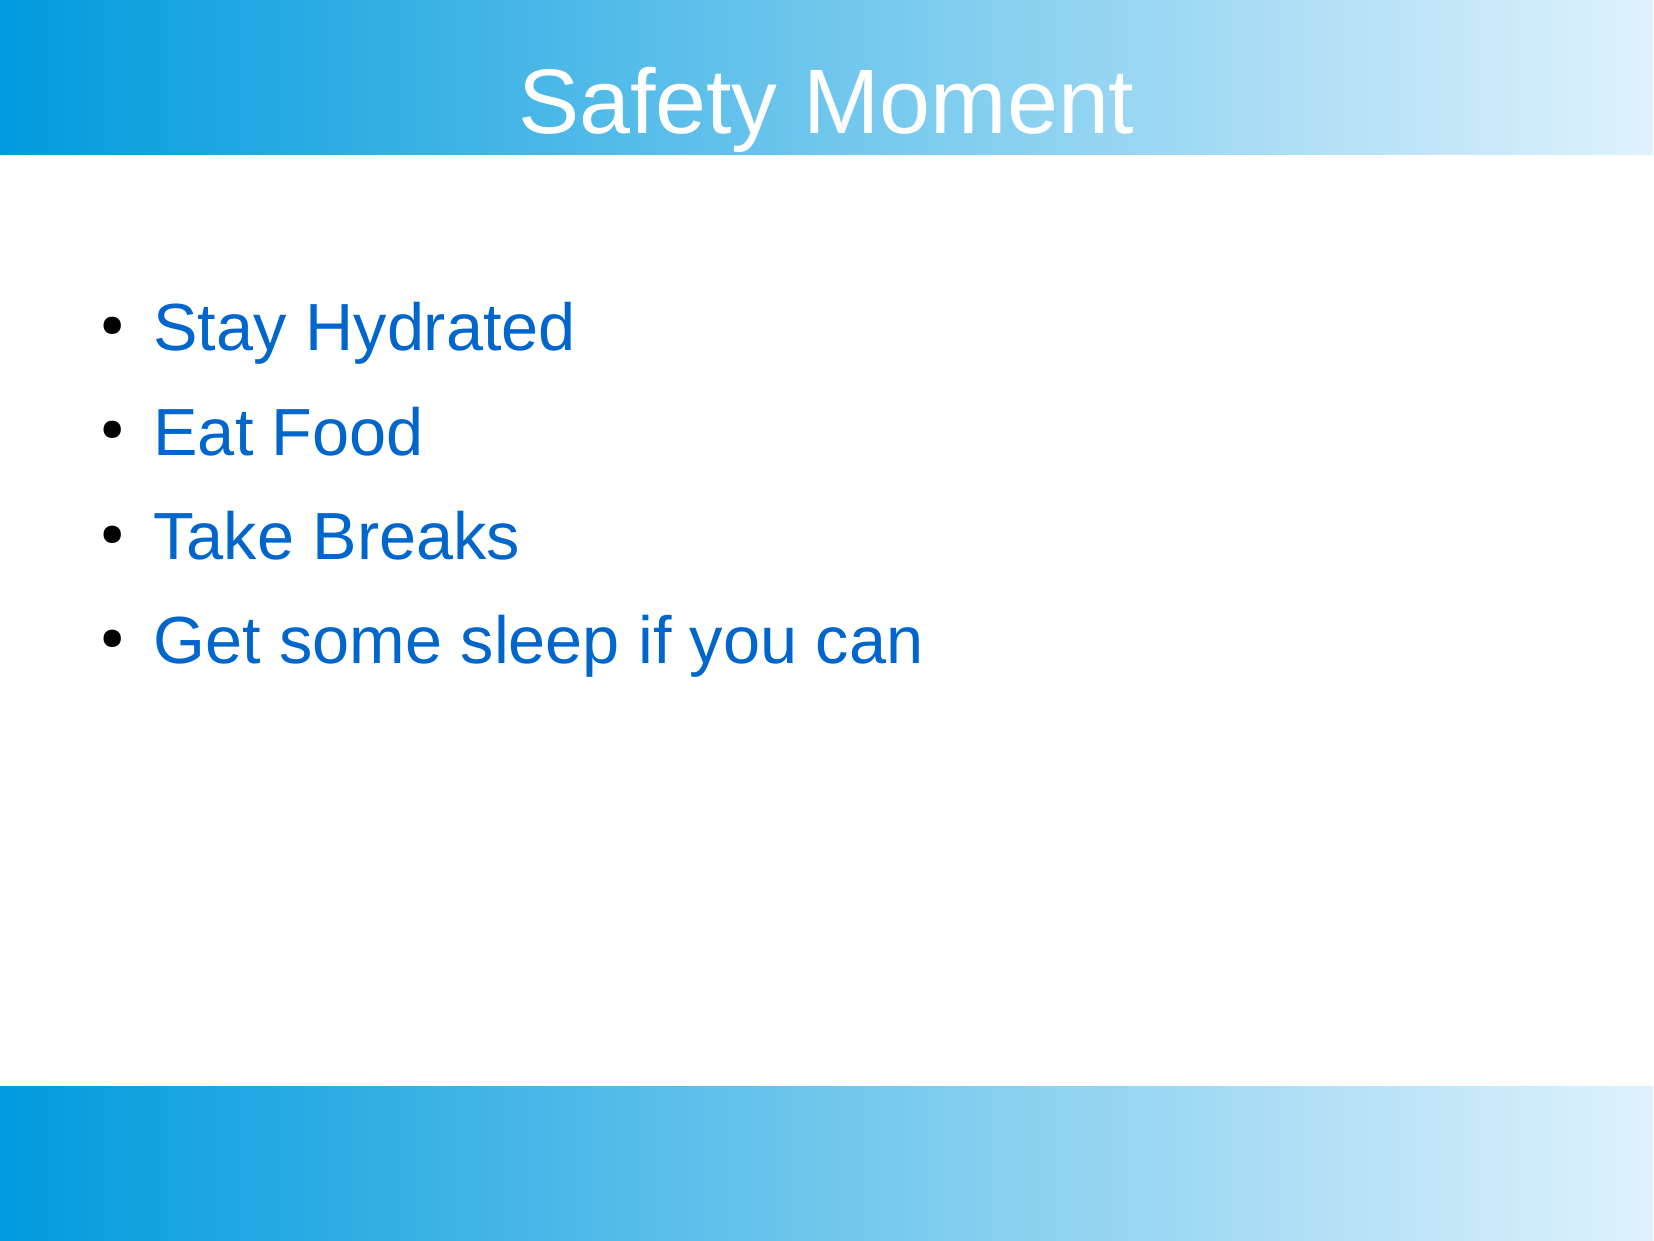

# Safety Moment
Stay Hydrated
Eat Food
Take Breaks
Get some sleep if you can